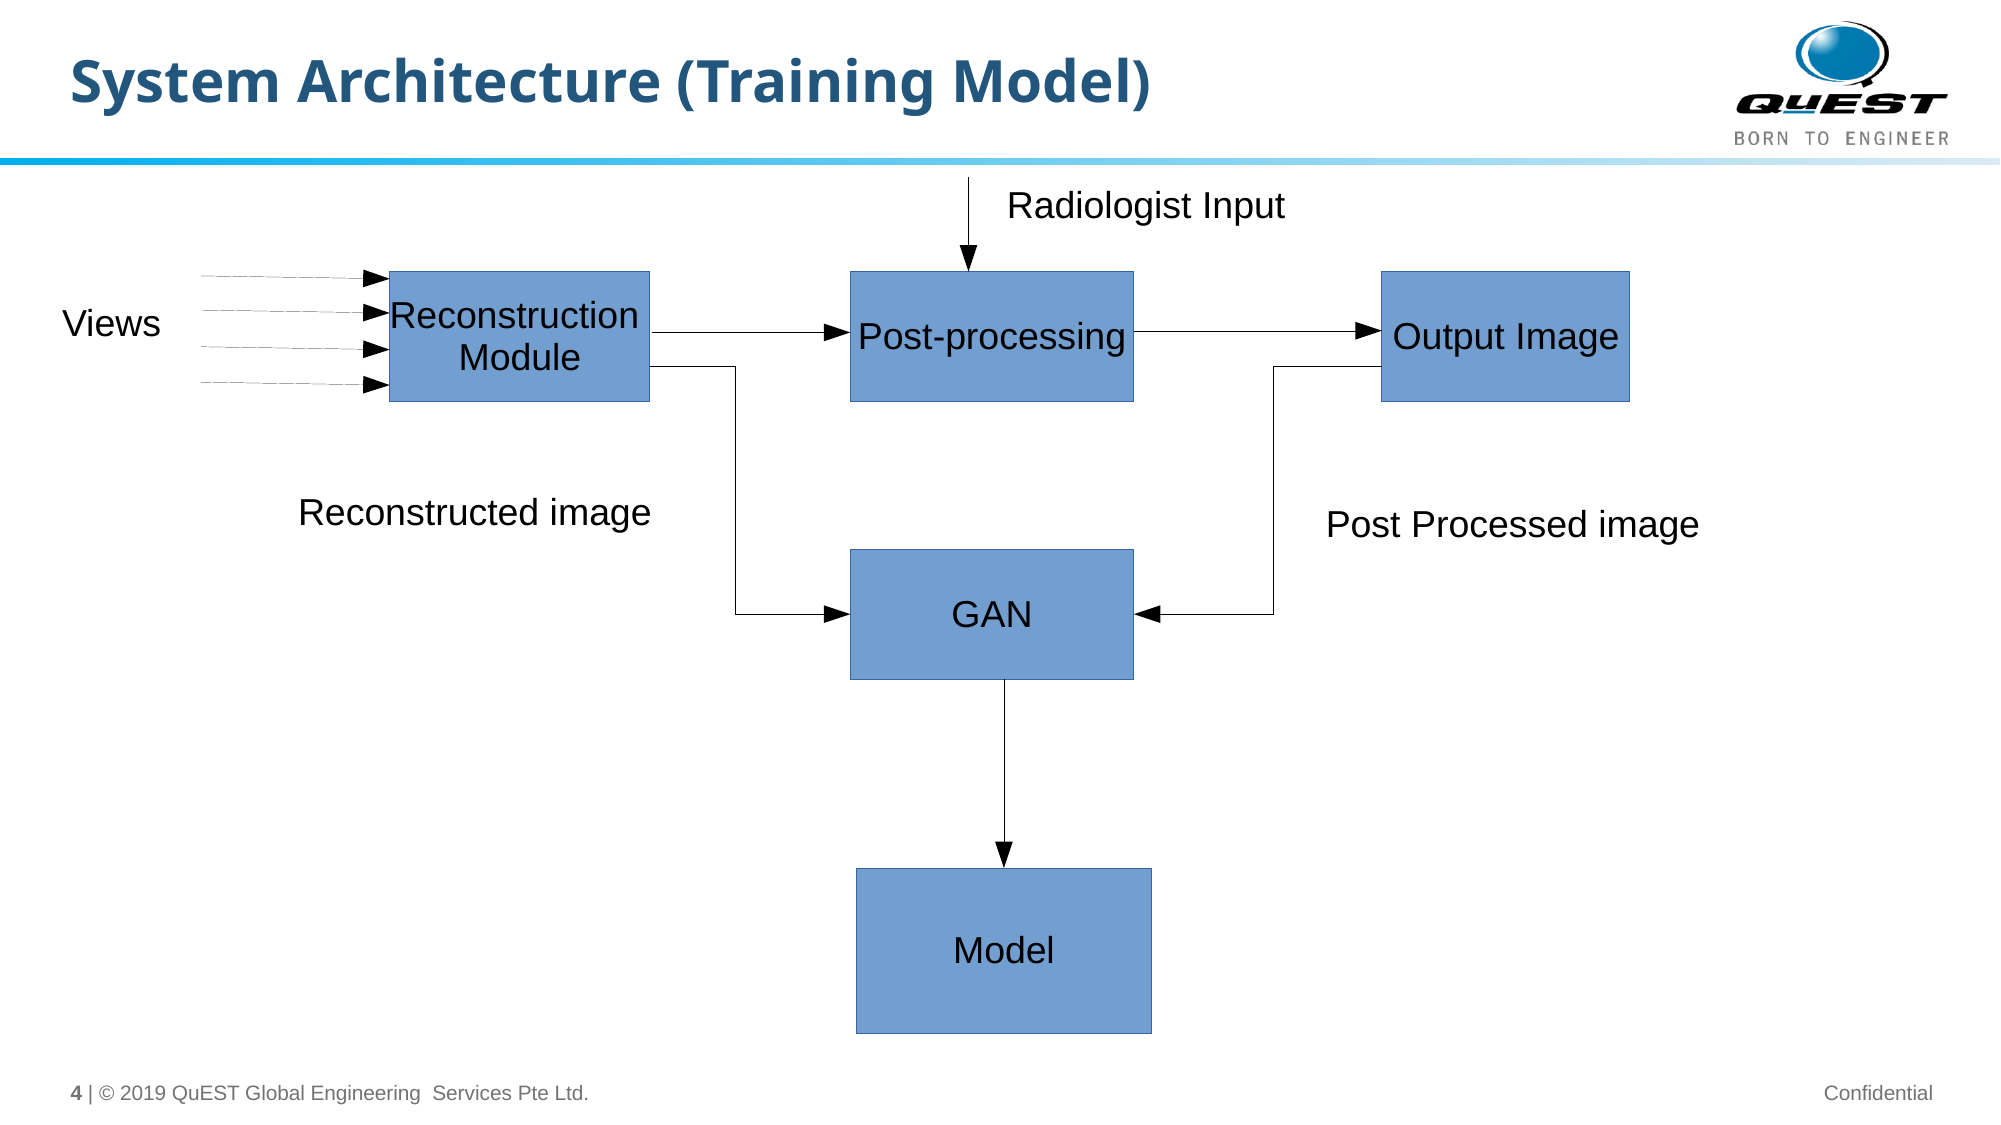

# System Architecture (Training Model)
Radiologist Input
Reconstruction
Module
Post-processing
Output Image
Views
Reconstructed image
Post Processed image
GAN
Model